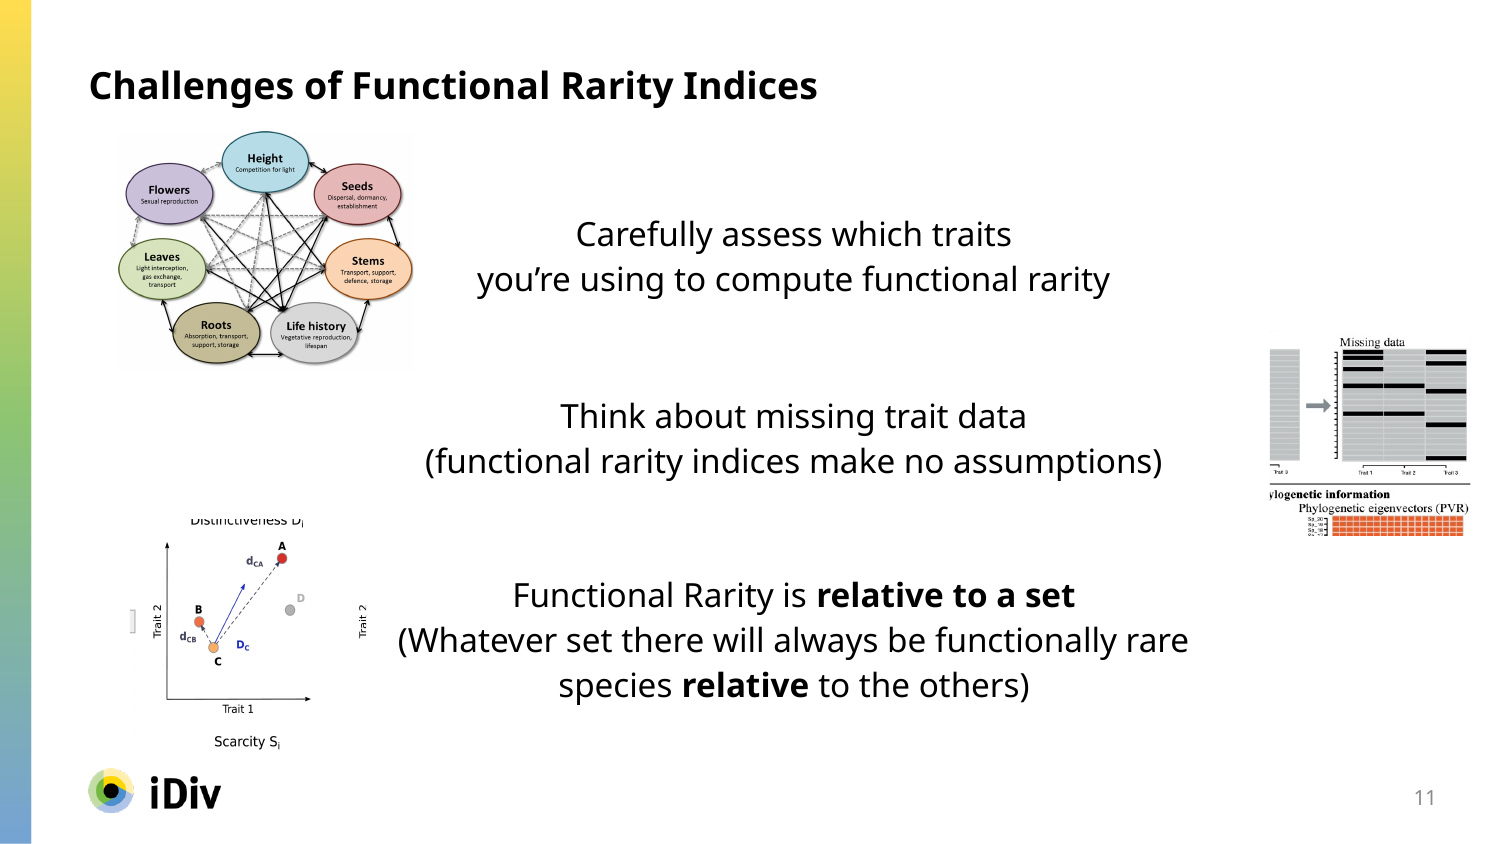

# Challenges of Functional Rarity Indices
Carefully assess which traits
you’re using to compute functional rarity
Think about missing trait data
(functional rarity indices make no assumptions)
Functional Rarity is relative to a set
(Whatever set there will always be functionally rare species relative to the others)